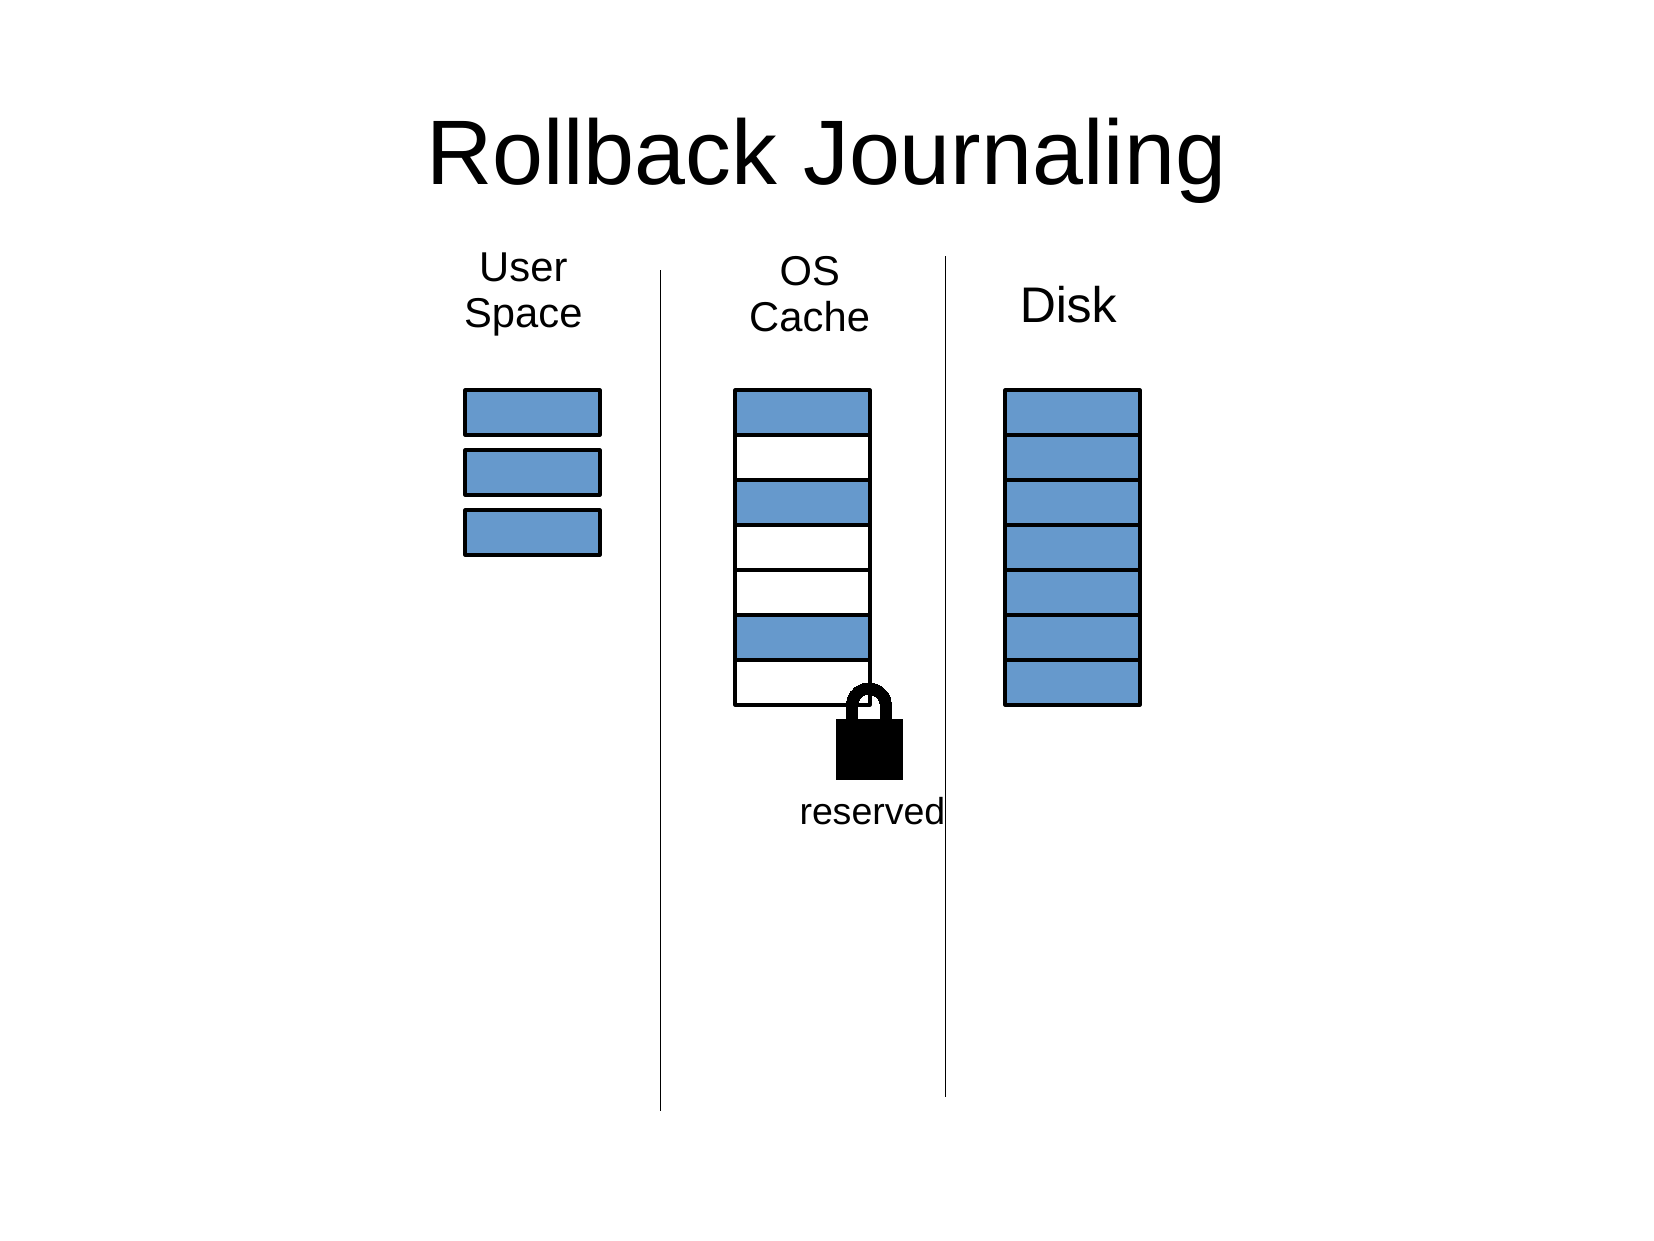

# Rollback Journaling
User
Space
OS
Cache
Disk
reserved